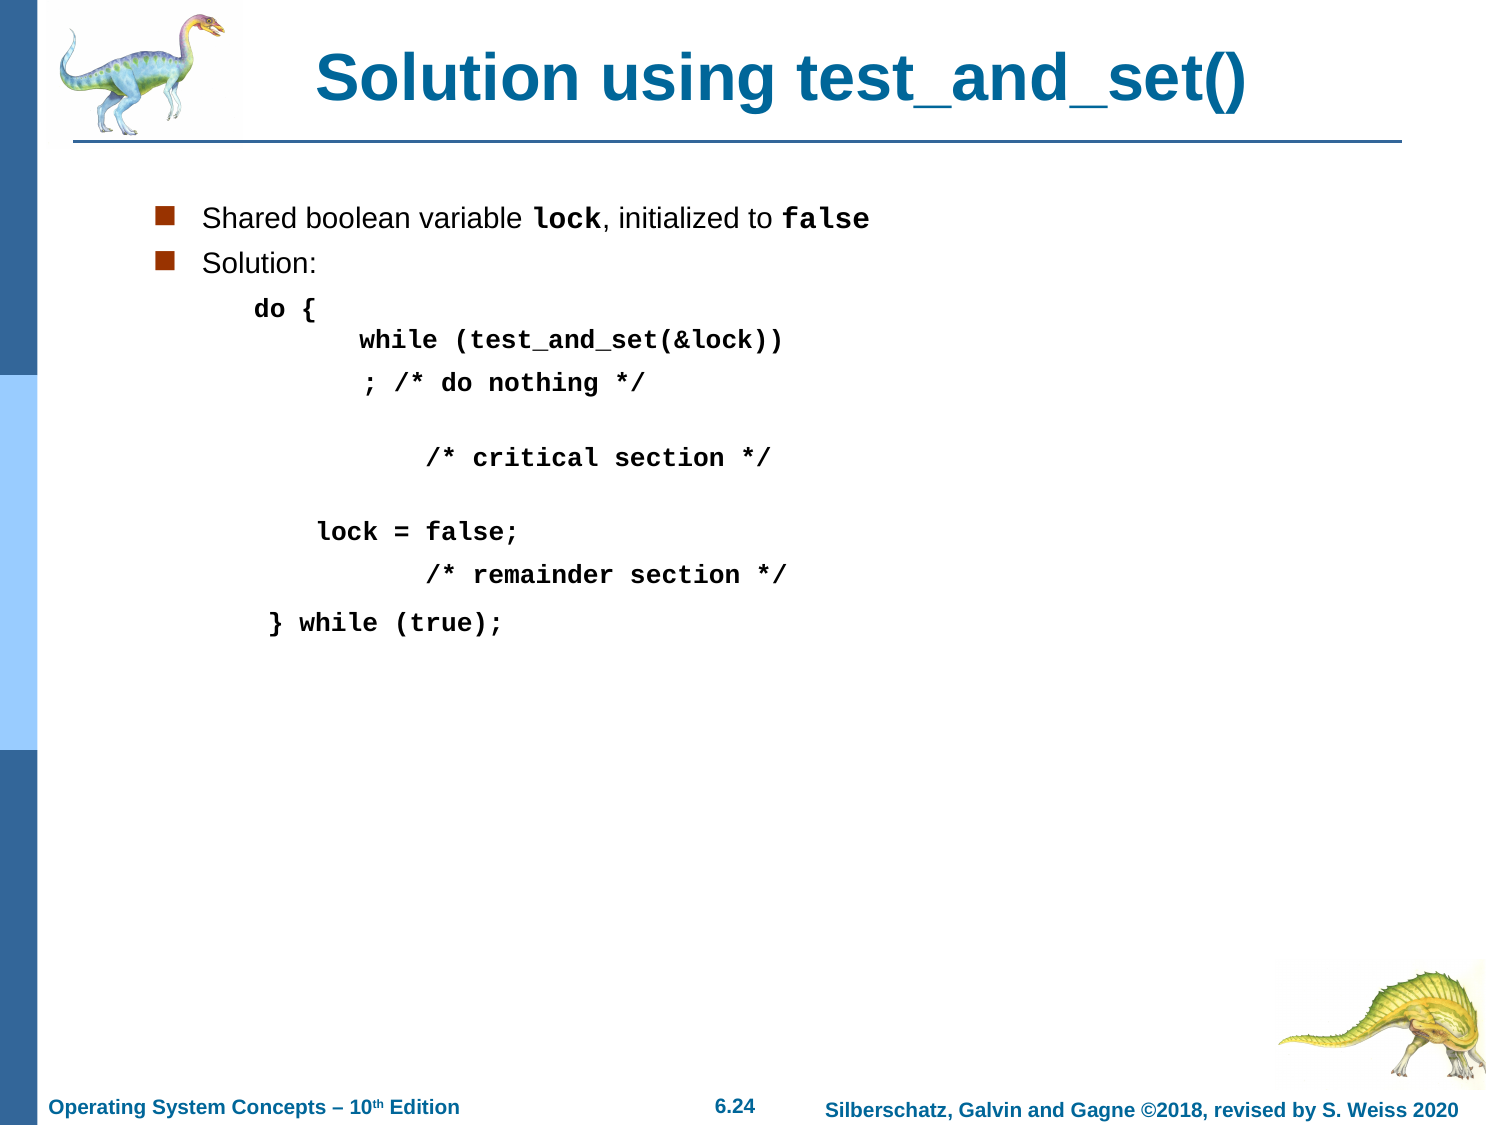

# Solution using test_and_set()
Shared boolean variable lock, initialized to false
Solution:
 do {
 while (test_and_set(&lock))
 ; /* do nothing */
 /* critical section */
 lock = false;
 /* remainder section */
 } while (true);